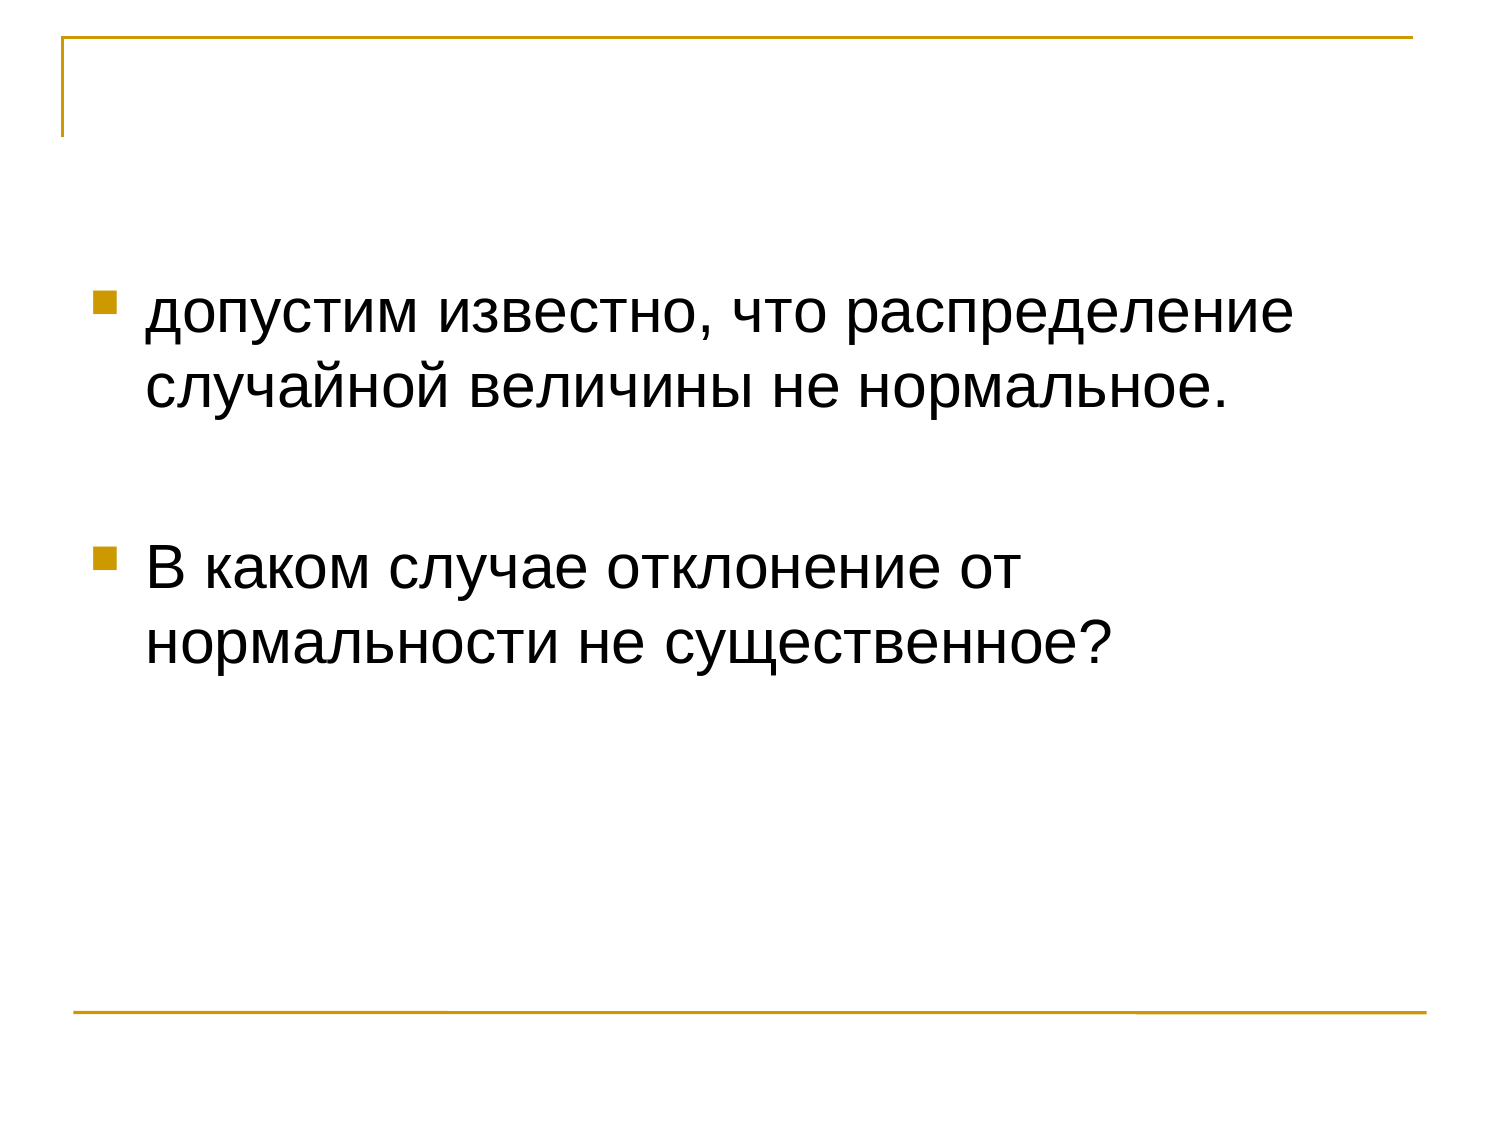

#
допустим известно, что распределение случайной величины не нормальное.
В каком случае отклонение от нормальности не существенное?